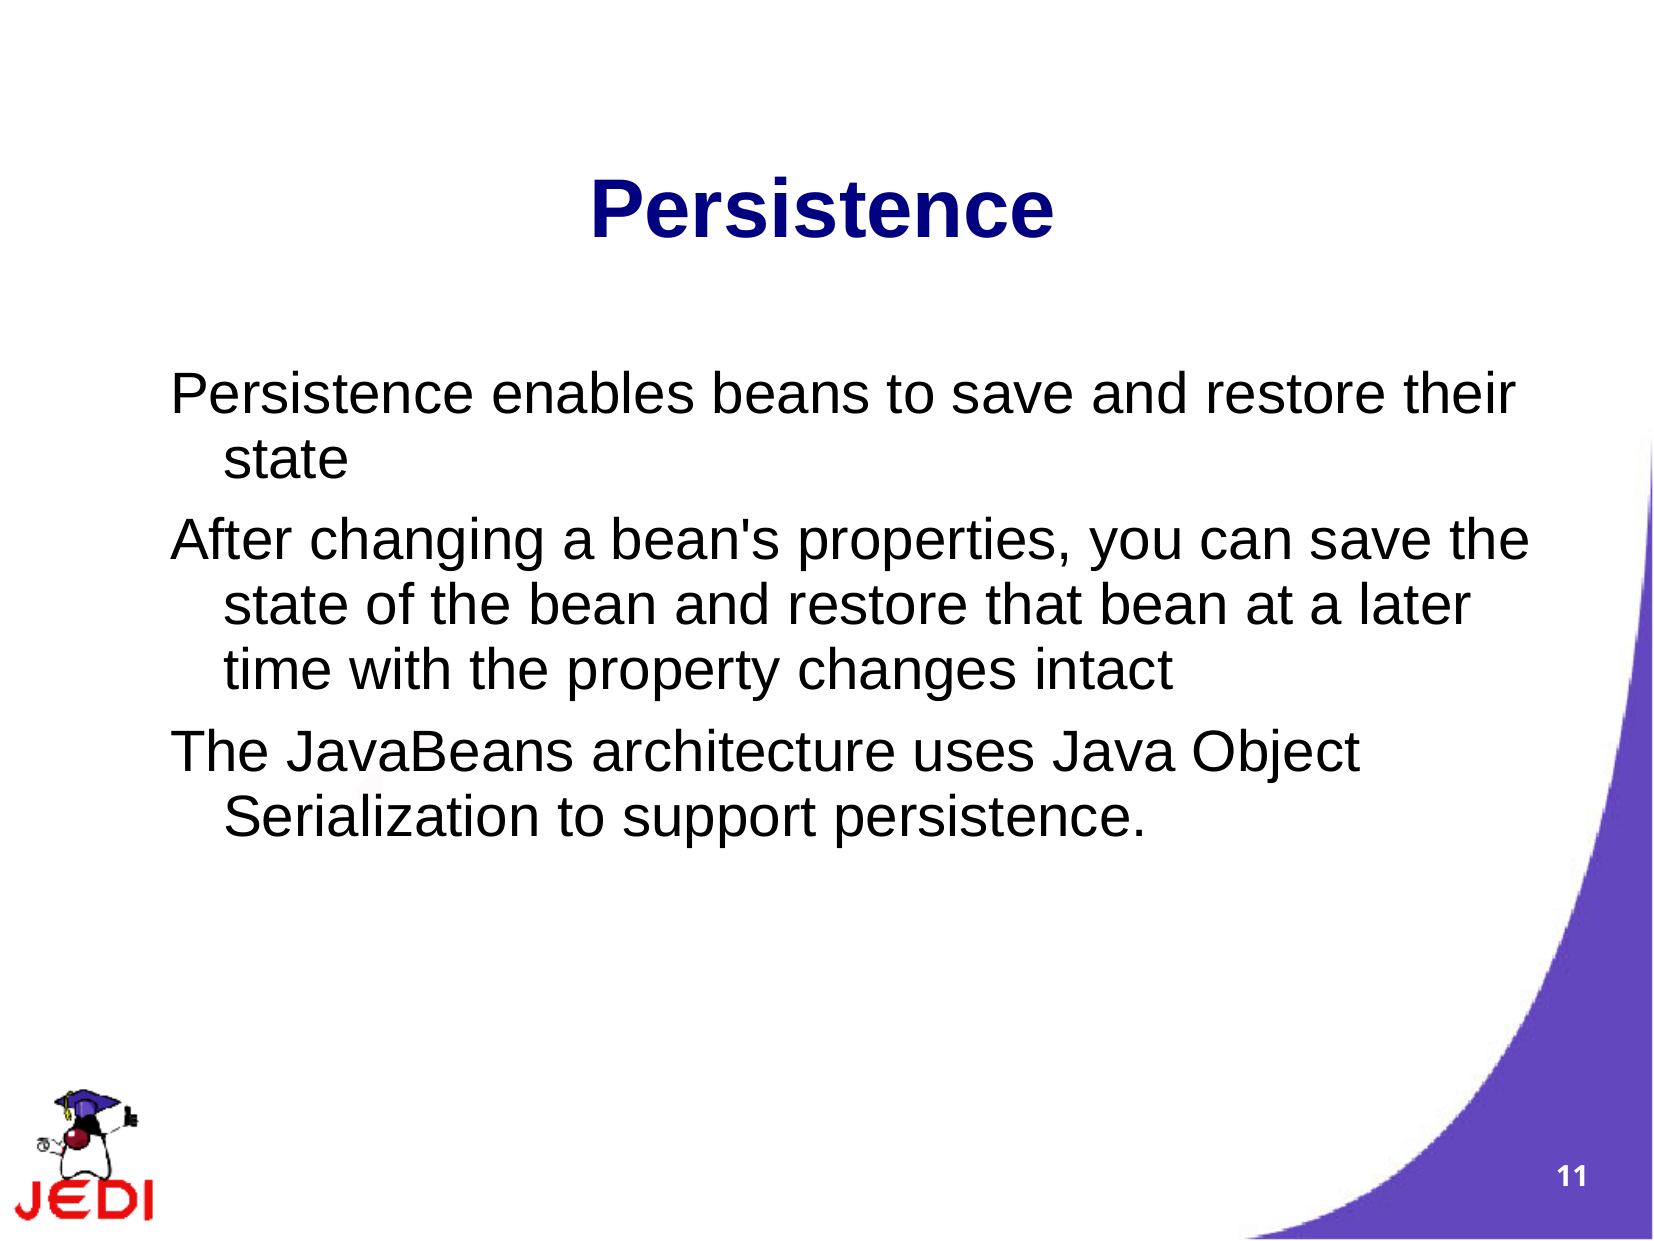

# Persistence
Persistence enables beans to save and restore their state
After changing a bean's properties, you can save the state of the bean and restore that bean at a later time with the property changes intact
The JavaBeans architecture uses Java Object Serialization to support persistence.